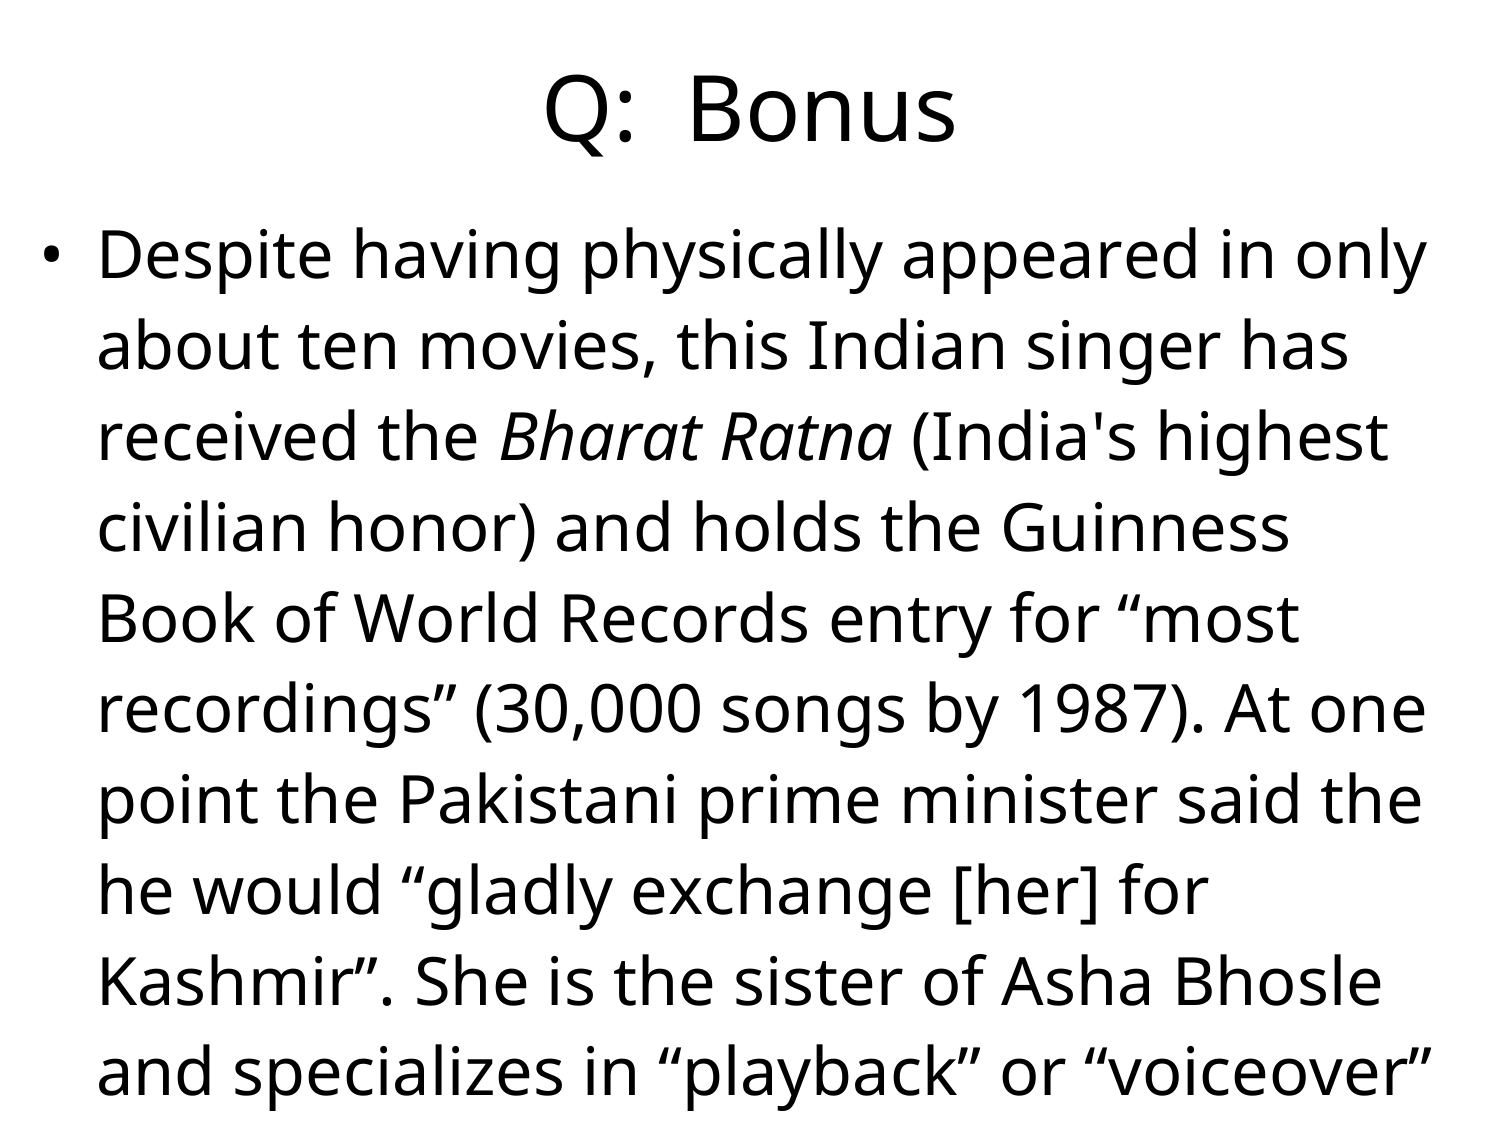

# Q: Bonus
Despite having physically appeared in only about ten movies, this Indian singer has received the Bharat Ratna (India's highest civilian honor) and holds the Guinness Book of World Records entry for “most recordings” (30,000 songs by 1987). At one point the Pakistani prime minister said the he would “gladly exchange [her] for Kashmir”. She is the sister of Asha Bhosle and specializes in “playback” or “voiceover” movie music.